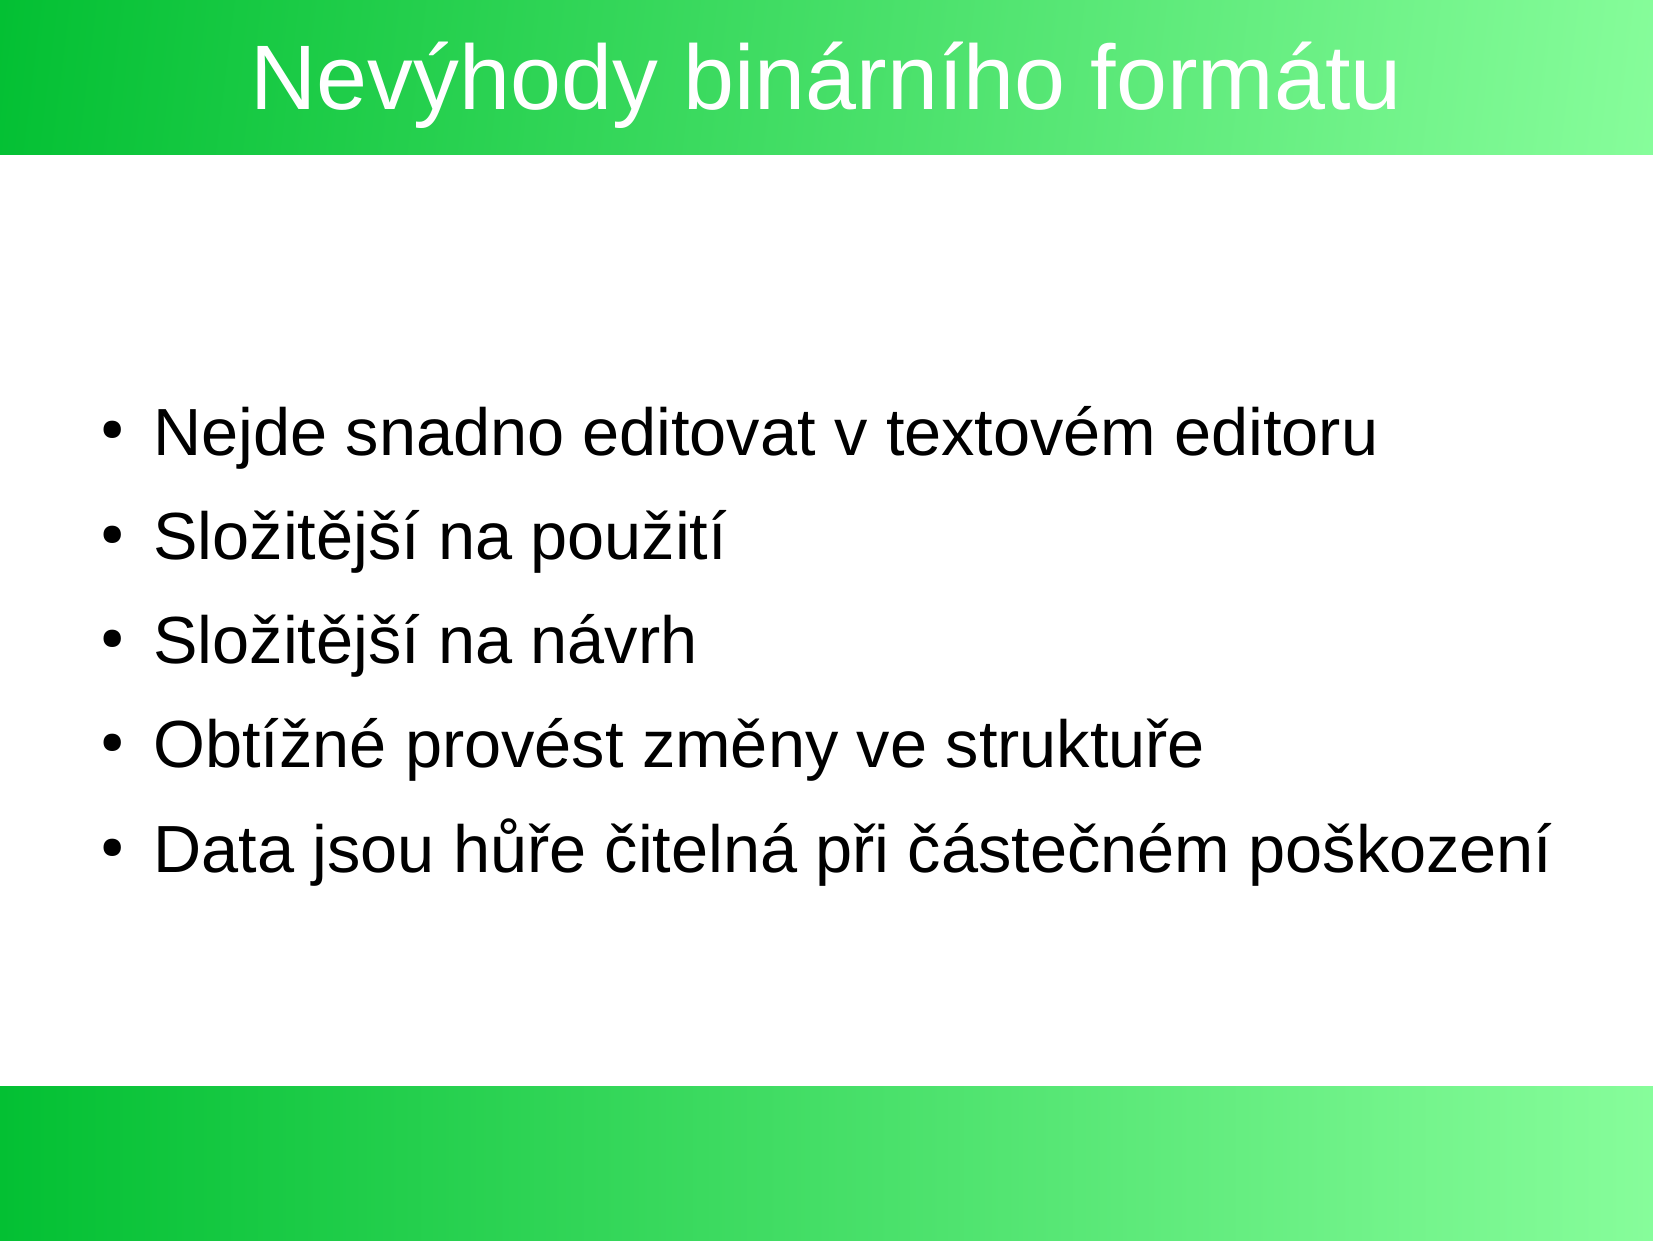

# Nevýhody binárního formátu
Nejde snadno editovat v textovém editoru
Složitější na použití
Složitější na návrh
Obtížné provést změny ve struktuře
Data jsou hůře čitelná při částečném poškození